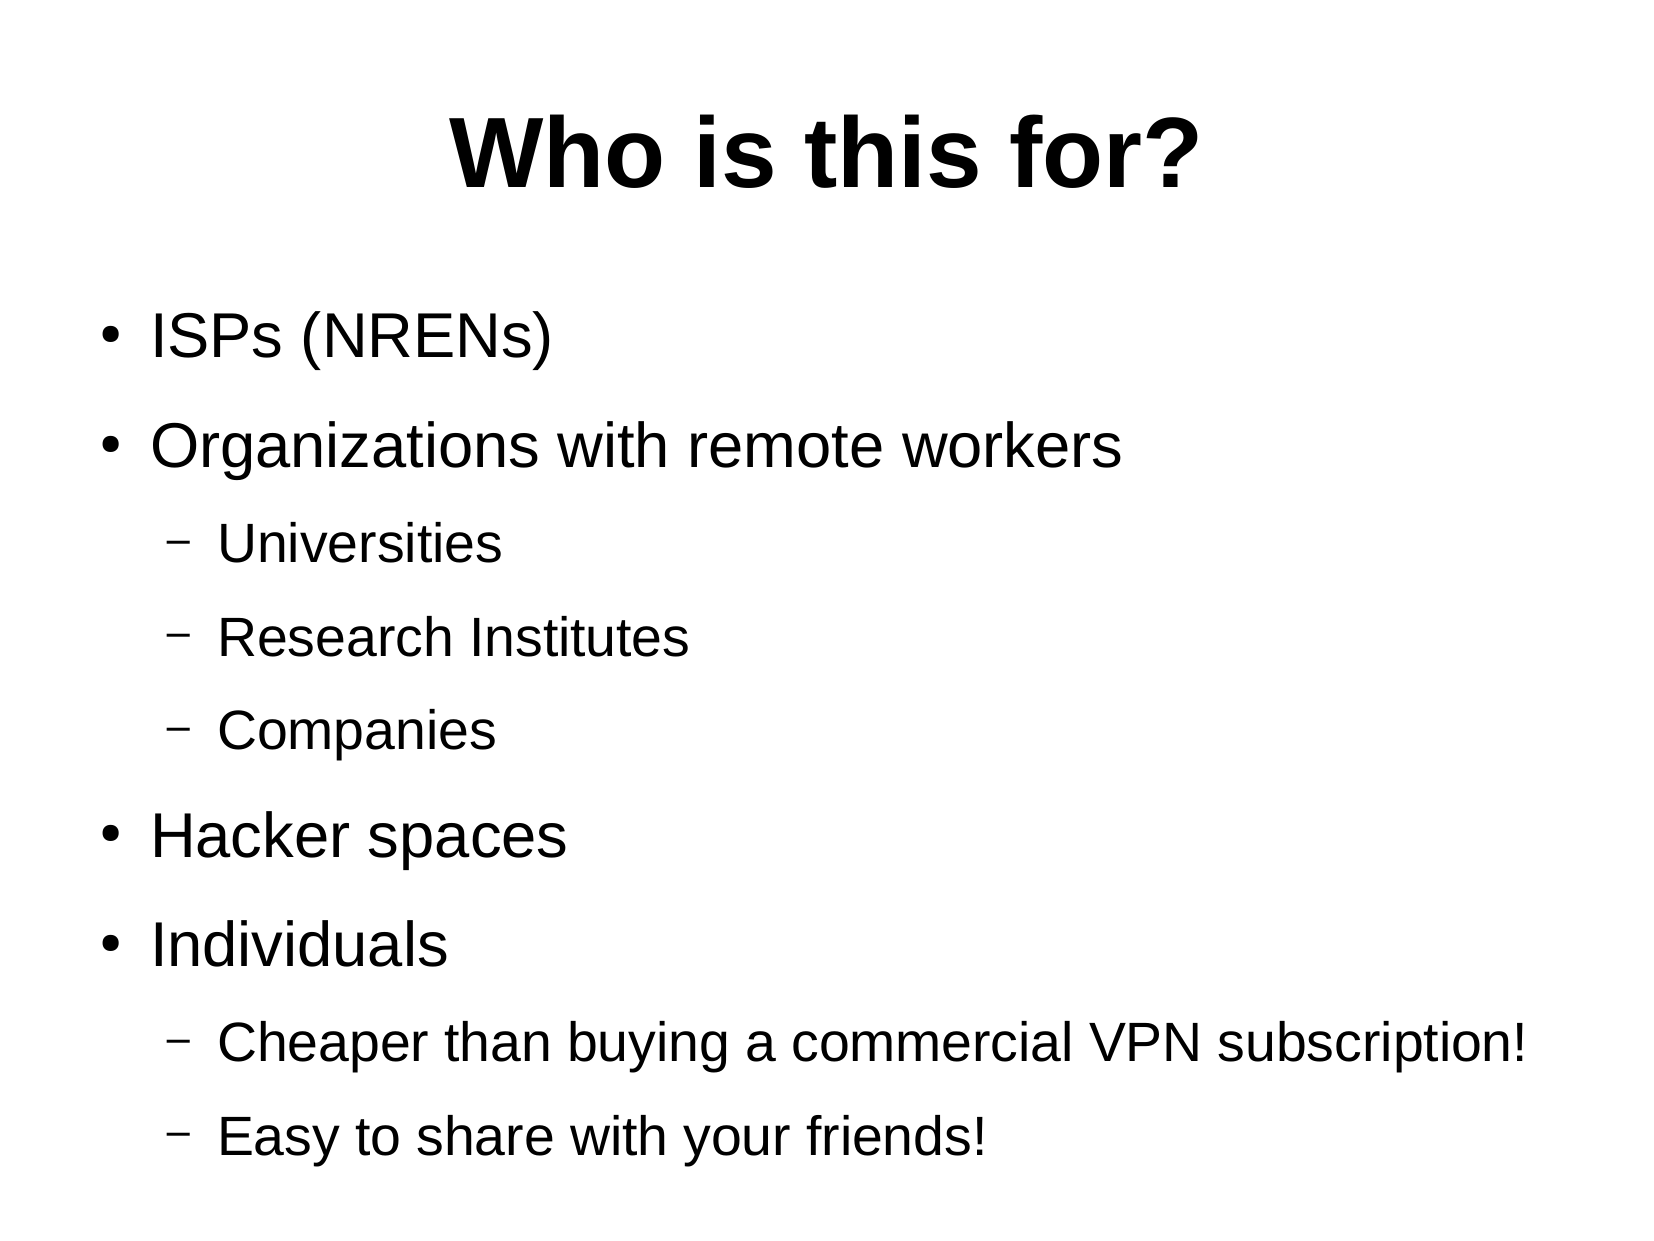

# Who is this for?
ISPs (NRENs)
Organizations with remote workers
Universities
Research Institutes
Companies
Hacker spaces
Individuals
Cheaper than buying a commercial VPN subscription!
Easy to share with your friends!